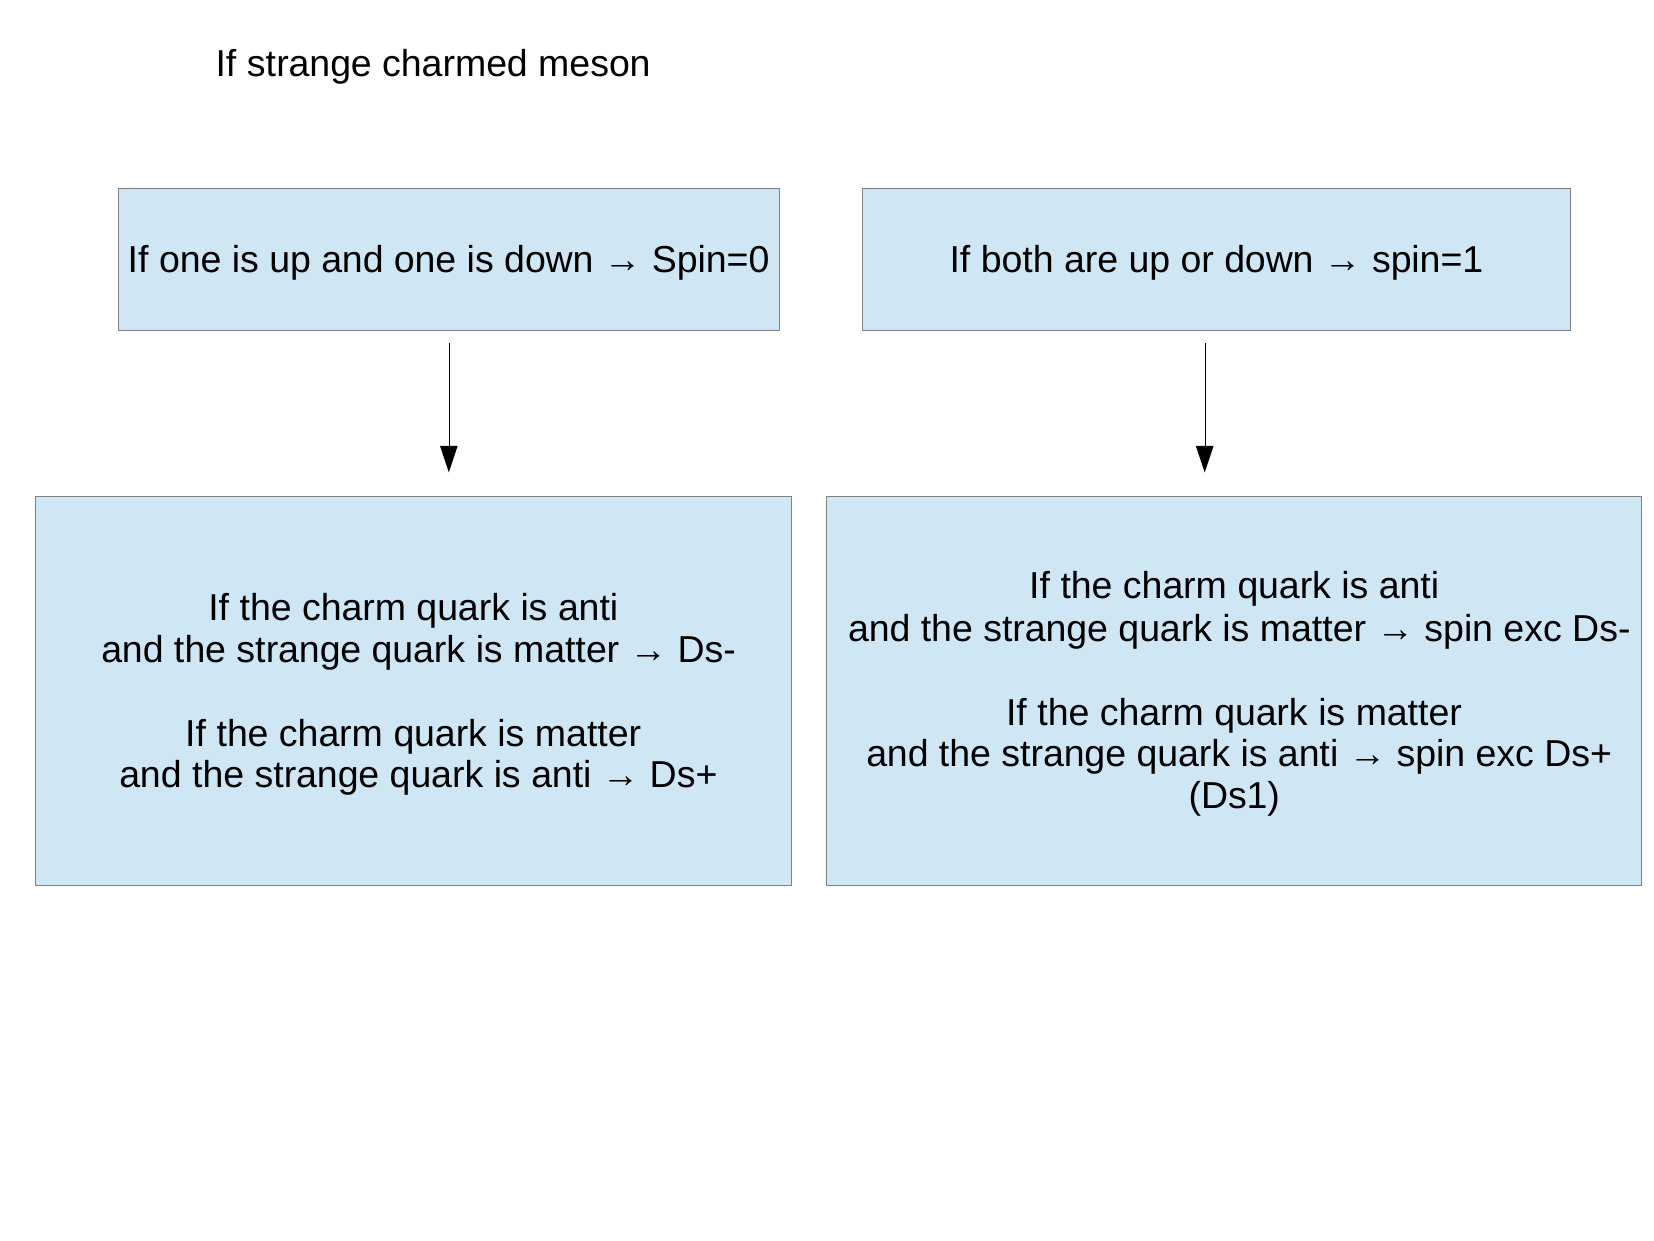

If strange charmed meson
If one is up and one is down → Spin=0
If both are up or down → spin=1
If the charm quark is anti
 and the strange quark is matter → Ds-
If the charm quark is matter
 and the strange quark is anti → Ds+
If the charm quark is anti
 and the strange quark is matter → spin exc Ds-
If the charm quark is matter
 and the strange quark is anti → spin exc Ds+
(Ds1)